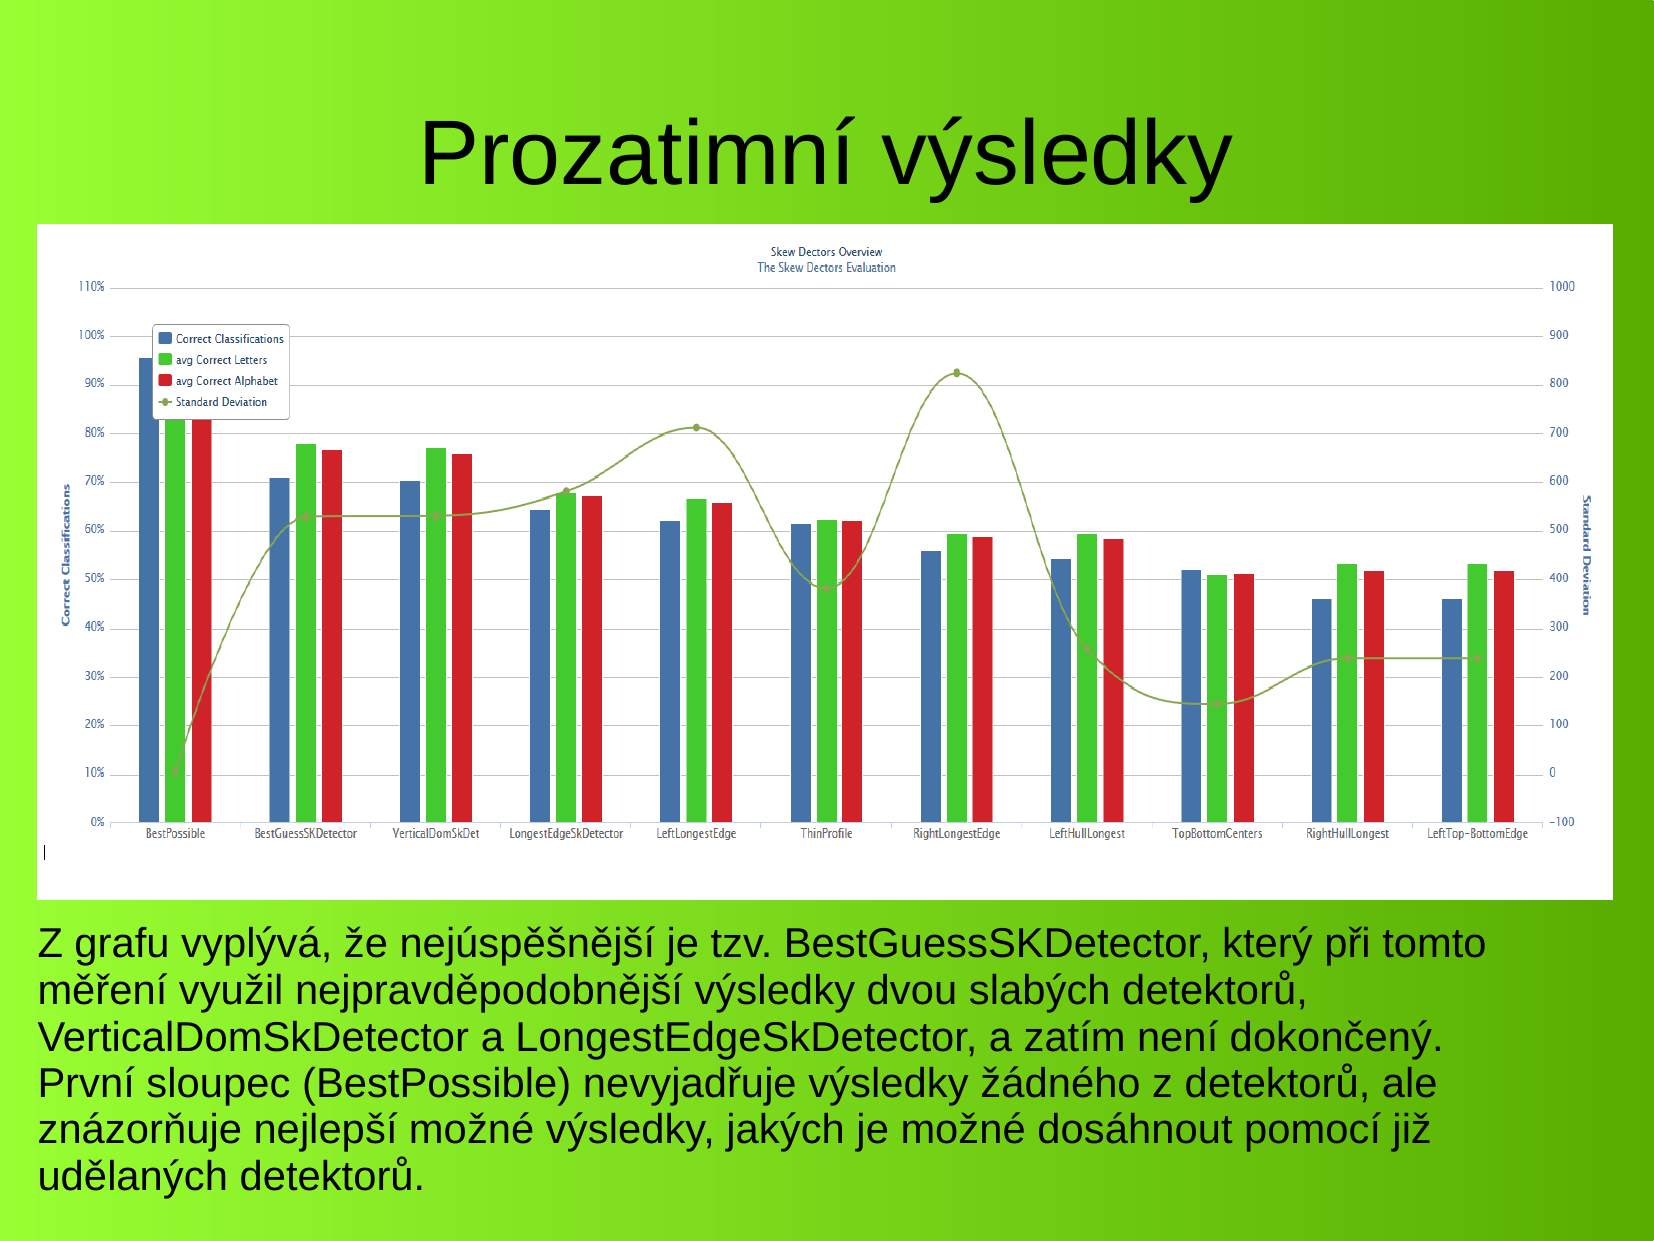

# Prozatimní výsledky
Z grafu vyplývá, že nejúspěšnější je tzv. BestGuessSKDetector, který při tomto měření využil nejpravděpodobnější výsledky dvou slabých detektorů, VerticalDomSkDetector a LongestEdgeSkDetector, a zatím není dokončený.
První sloupec (BestPossible) nevyjadřuje výsledky žádného z detektorů, ale znázorňuje nejlepší možné výsledky, jakých je možné dosáhnout pomocí již udělaných detektorů.